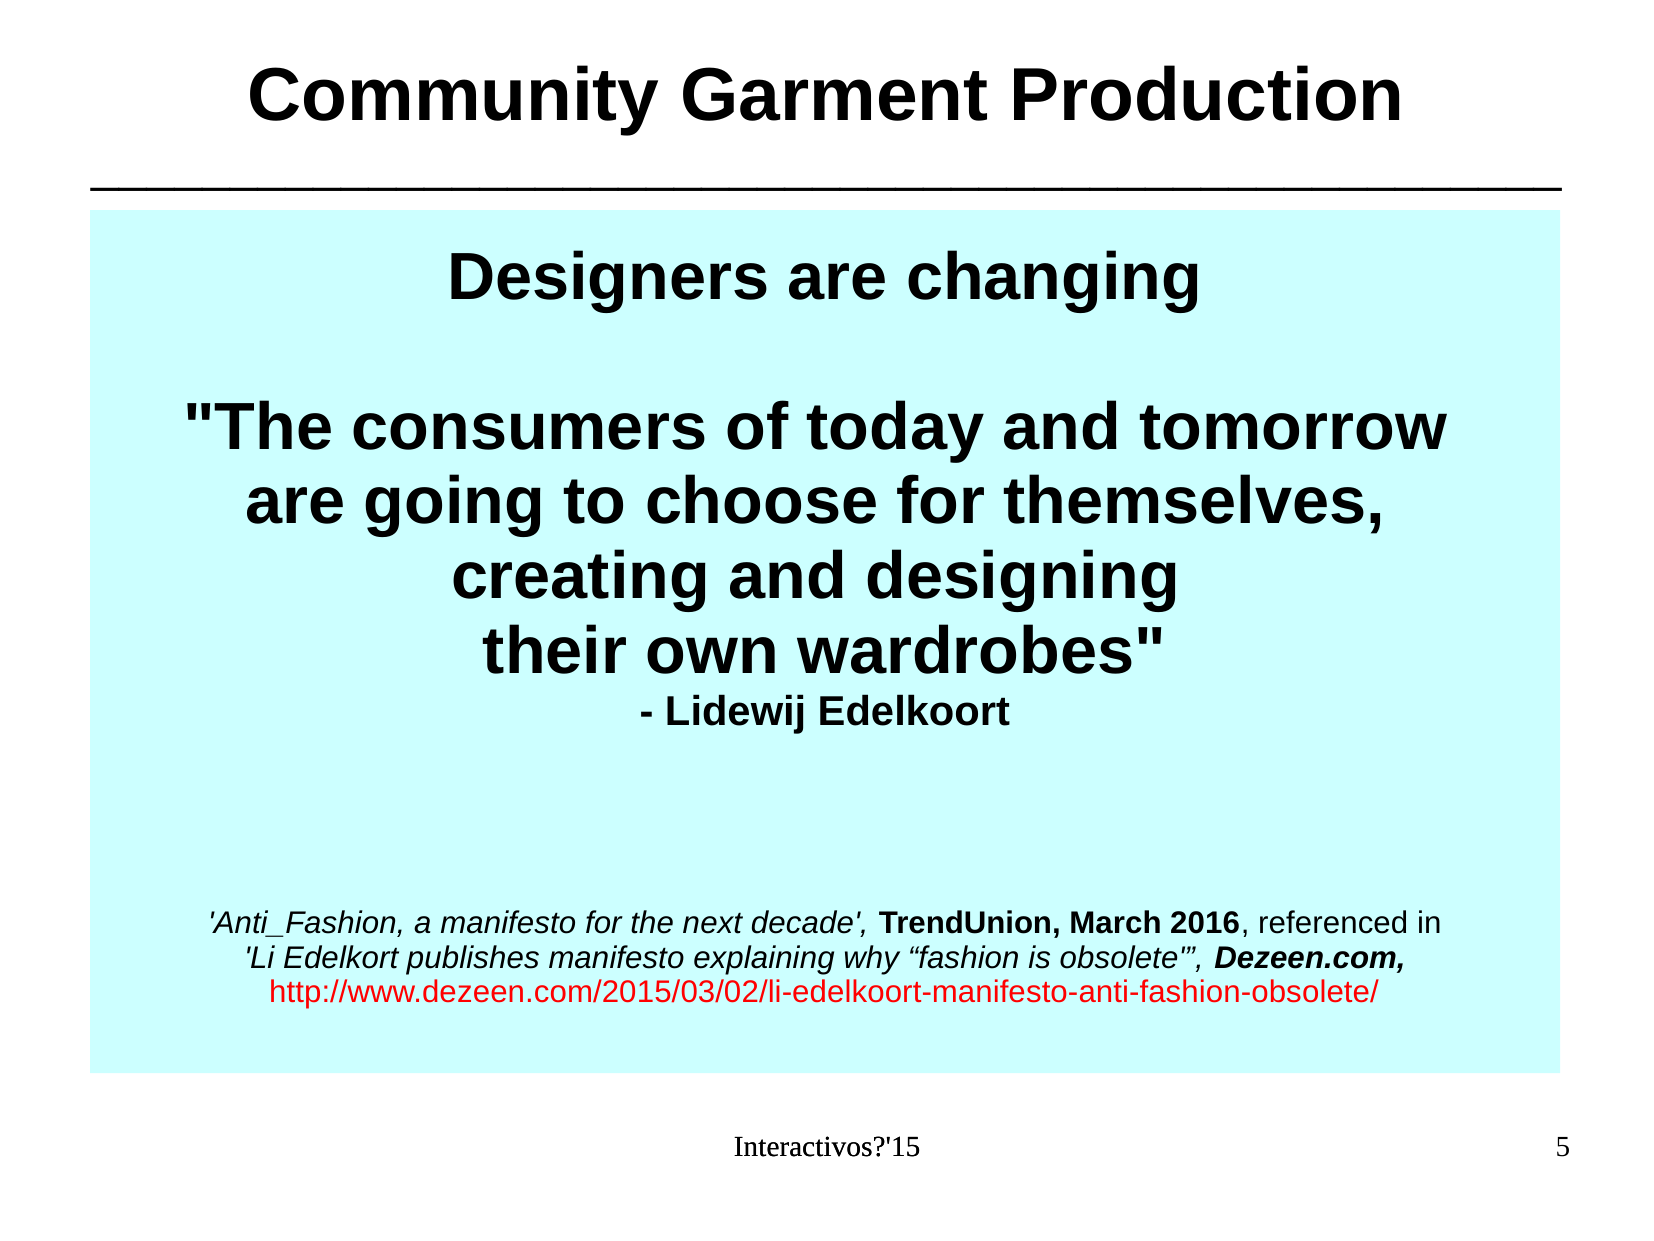

Community Garment Production
_____________________________________________________
# Designers are changing
"The consumers of today and tomorrow
are going to choose for themselves,
creating and designing
their own wardrobes"
- Lidewij Edelkoort
'Anti_Fashion, a manifesto for the next decade', TrendUnion, March 2016, referenced in
'Li Edelkort publishes manifesto explaining why “fashion is obsolete'”, Dezeen.com,
http://www.dezeen.com/2015/03/02/li-edelkoort-manifesto-anti-fashion-obsolete/